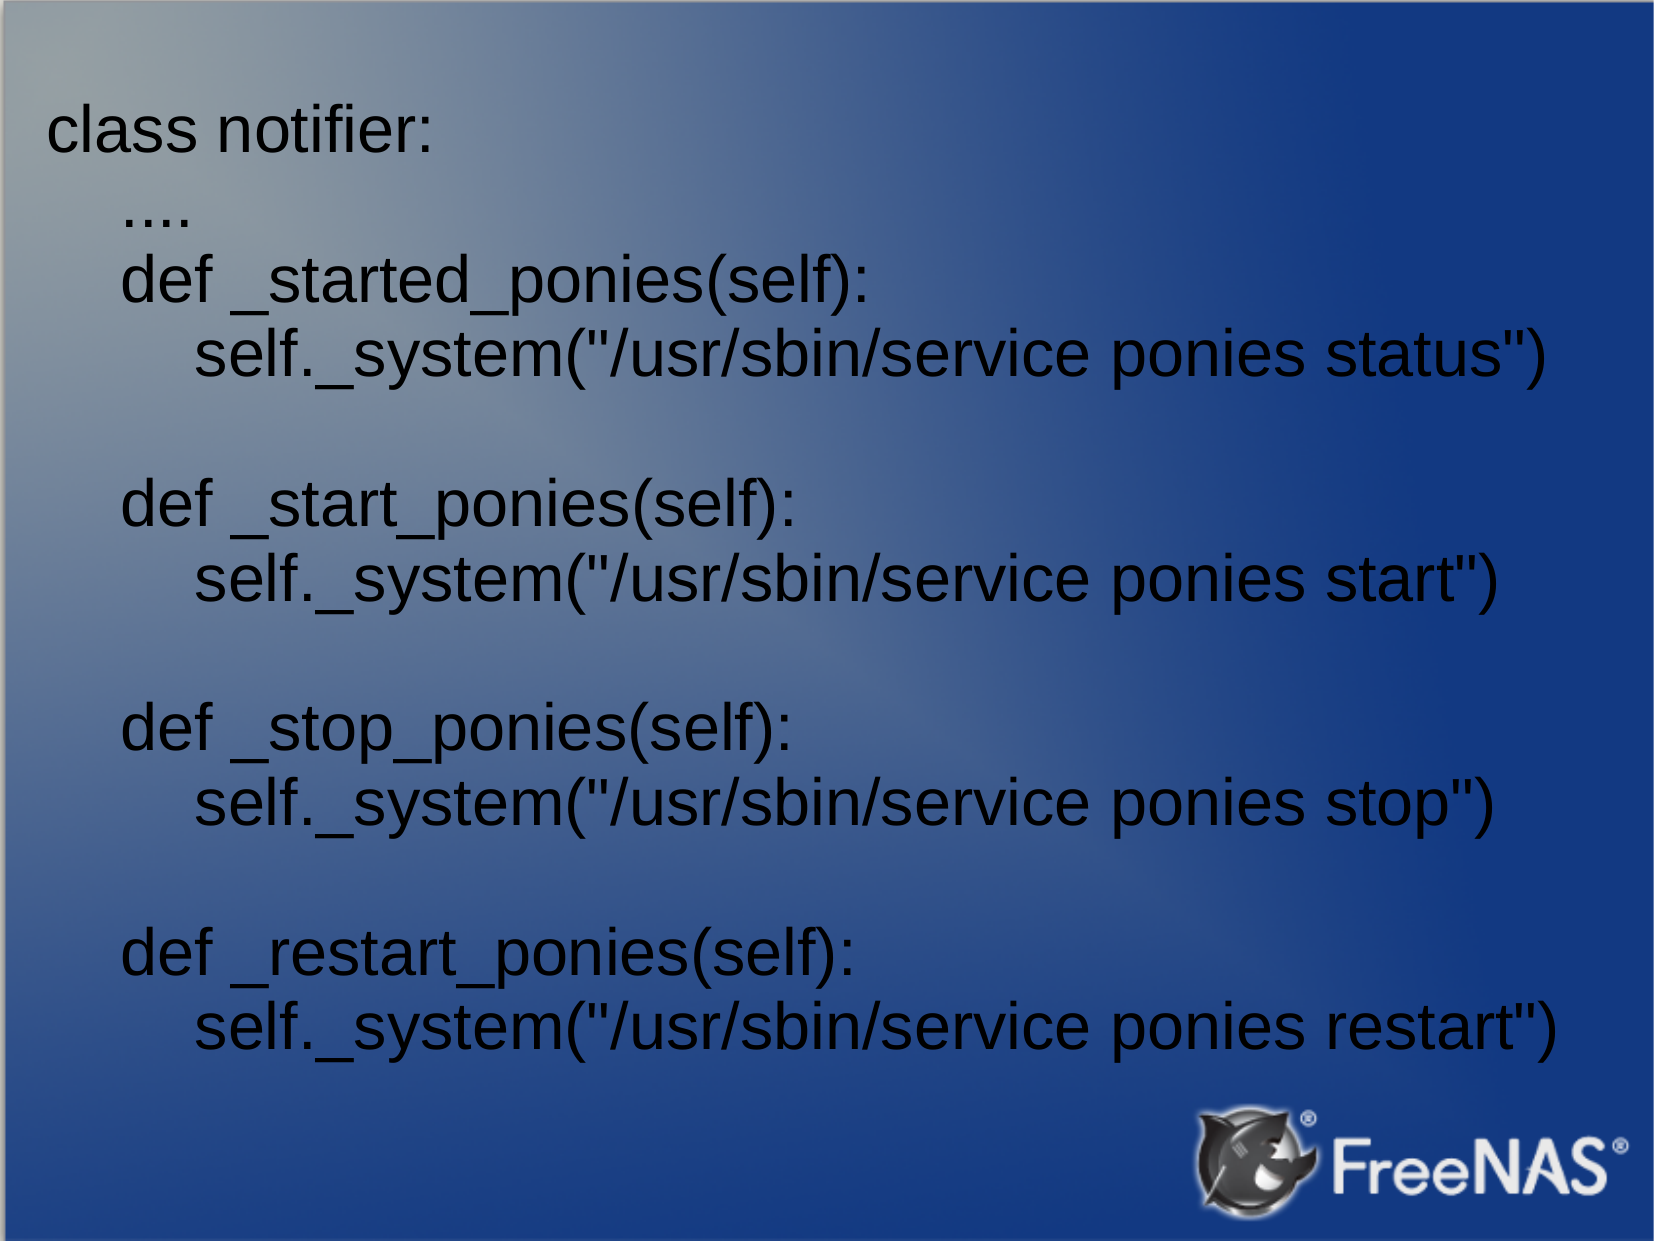

class notifier:
 ....
 def _started_ponies(self):
 self._system("/usr/sbin/service ponies status")
 def _start_ponies(self):
 self._system("/usr/sbin/service ponies start")
 def _stop_ponies(self):
 self._system("/usr/sbin/service ponies stop")
 def _restart_ponies(self):
 self._system("/usr/sbin/service ponies restart")